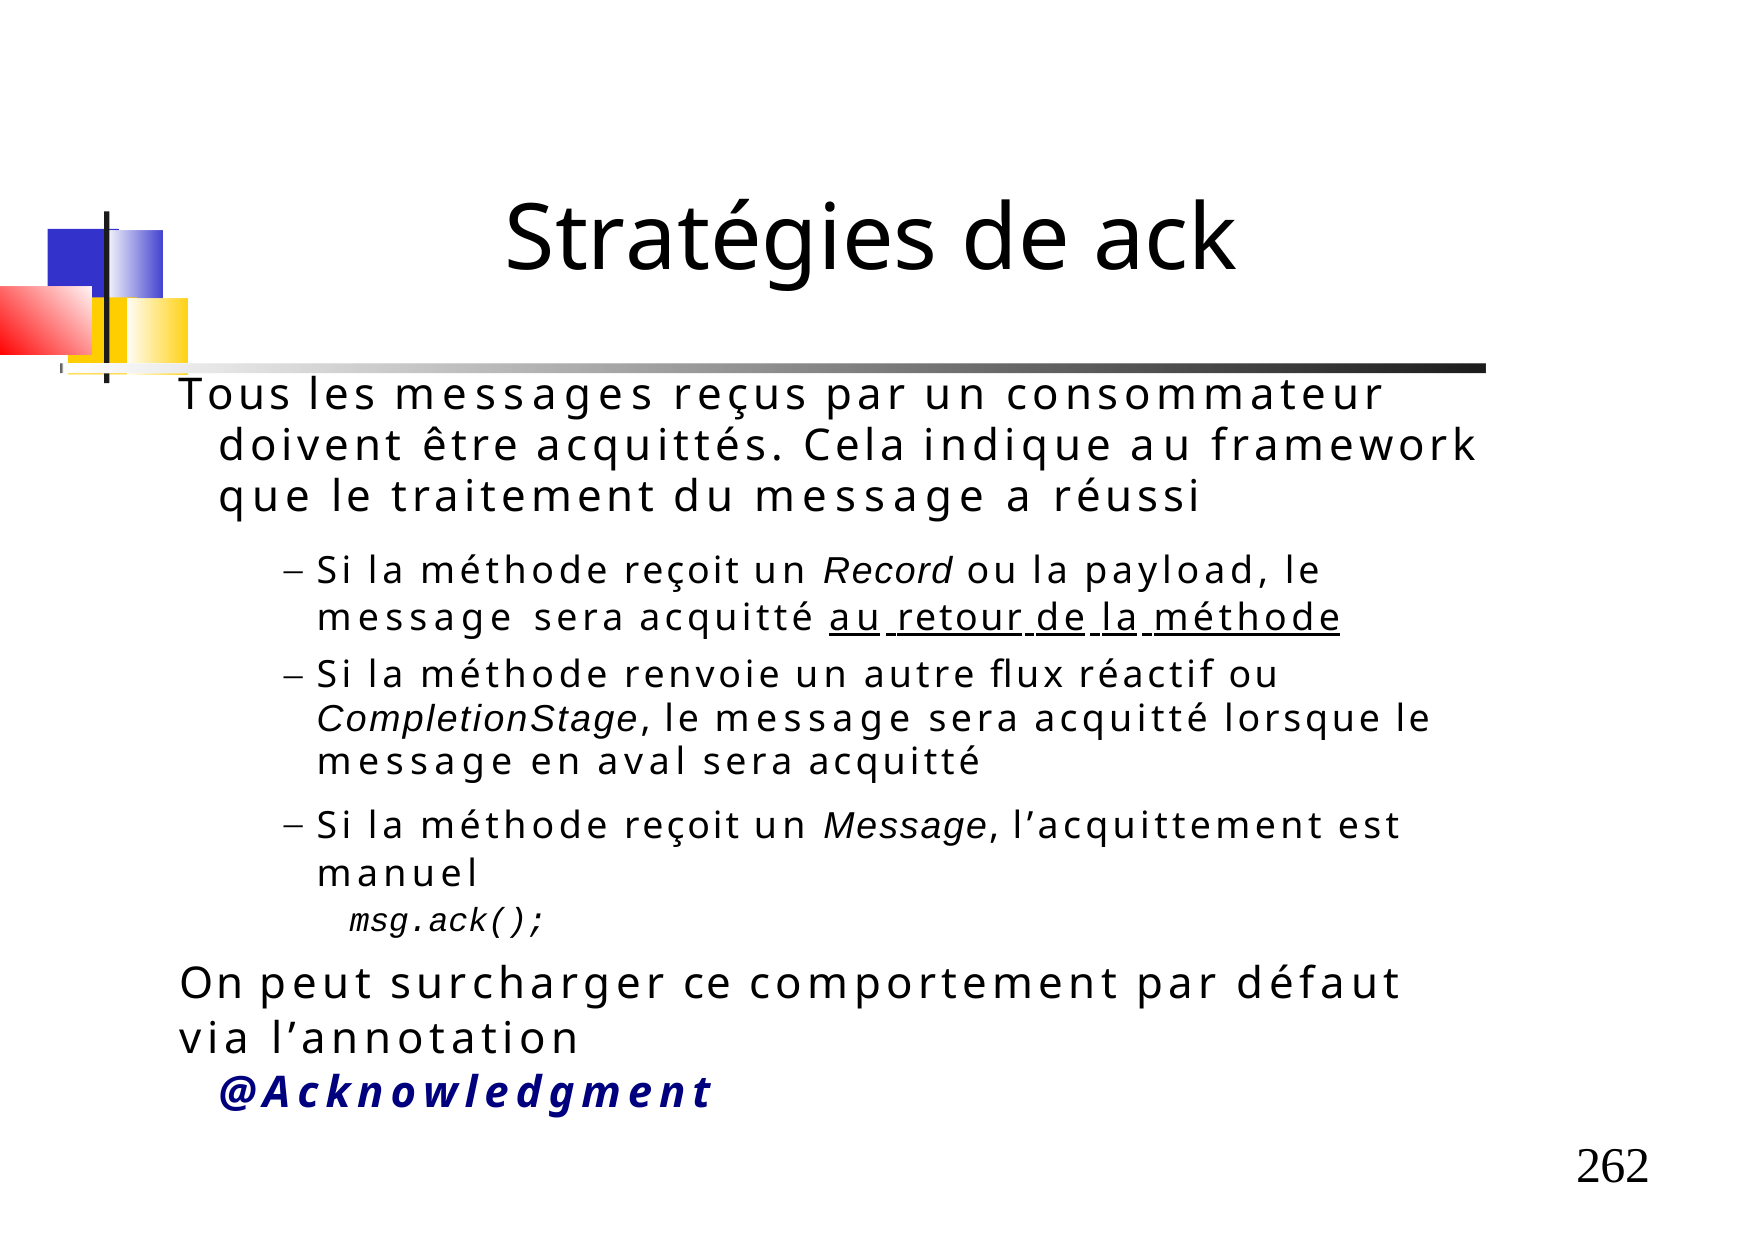

# Stratégies de ack
Tous les messages reçus par un consommateur doivent être acquittés. Cela indique au framework que le traitement du message a réussi
Si la méthode reçoit un Record ou la payload, le message sera acquitté au retour de la méthode
Si la méthode renvoie un autre flux réactif ou 	CompletionStage, le message sera acquitté lorsque le message en aval sera acquitté
Si la méthode reçoit un Message, l’acquittement est manuel
msg.ack();
On peut surcharger ce comportement par défaut via l’annotation
@Acknowledgment
262